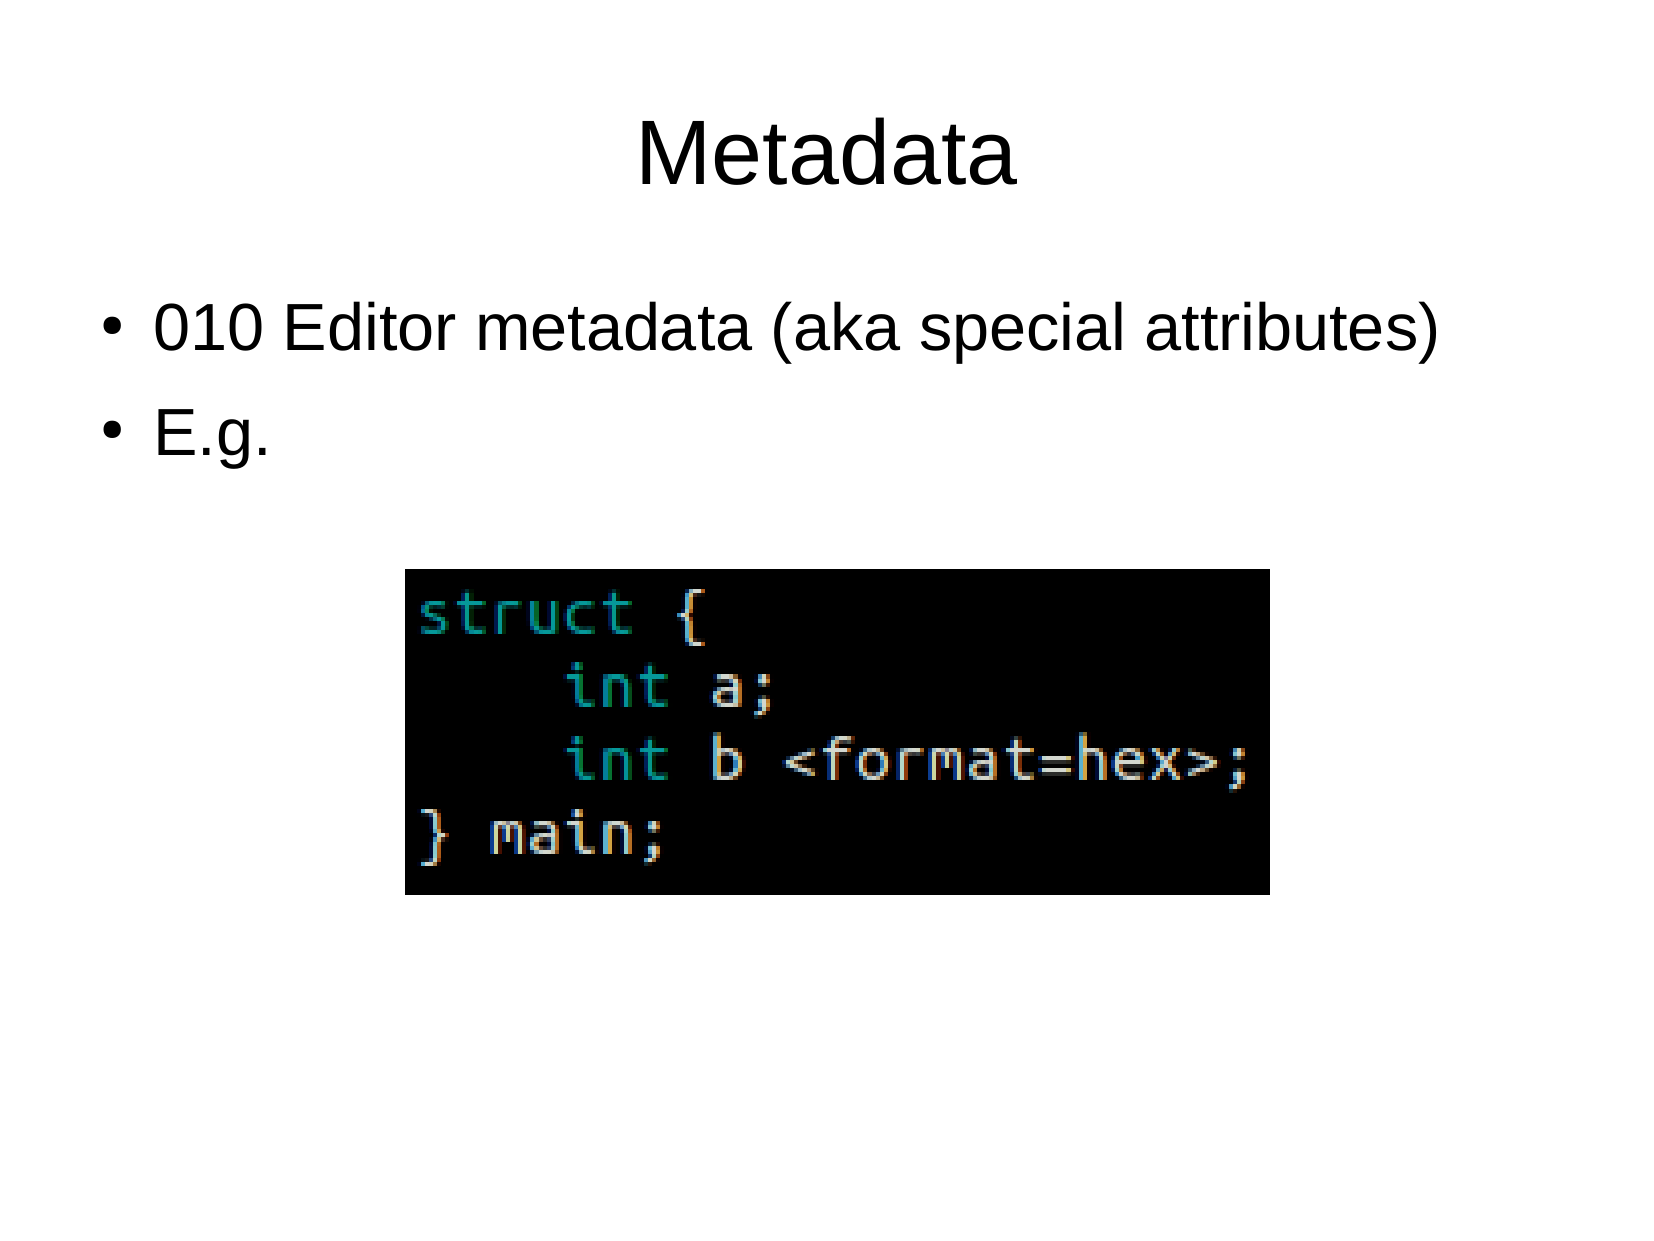

# Metadata
010 Editor metadata (aka special attributes)
E.g.